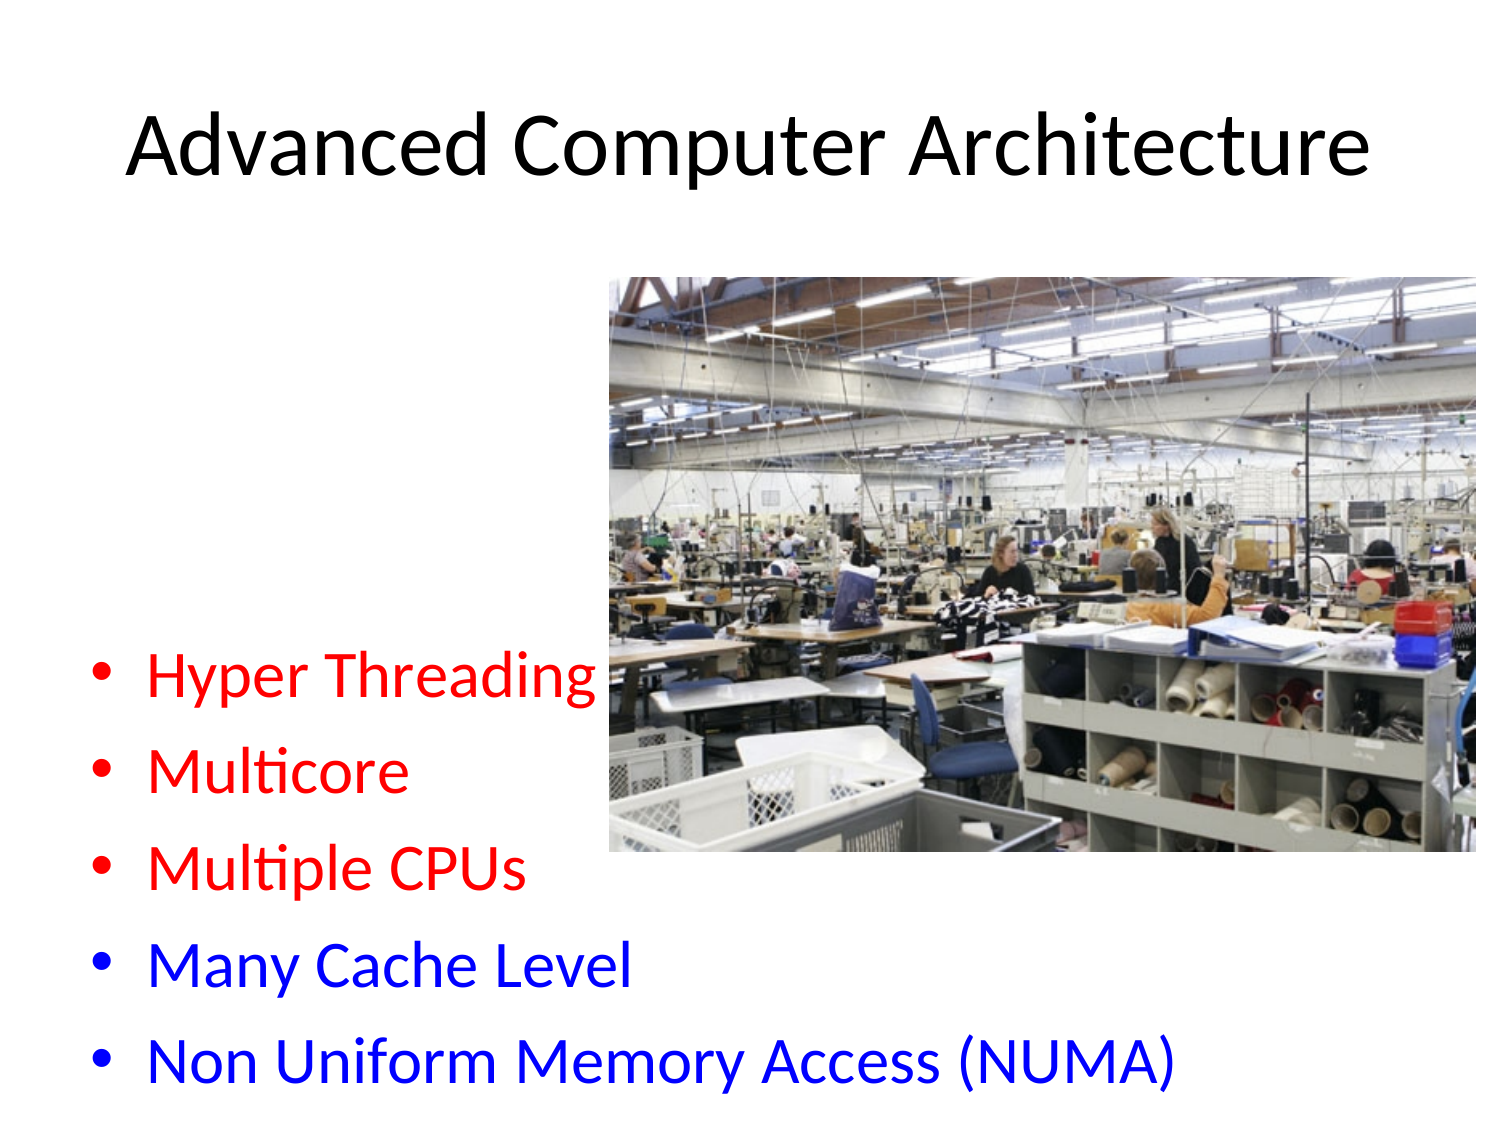

# Advanced Computer Architecture
Hyper Threading
Multicore
Multiple CPUs
Many Cache Level
Non Uniform Memory Access (NUMA)